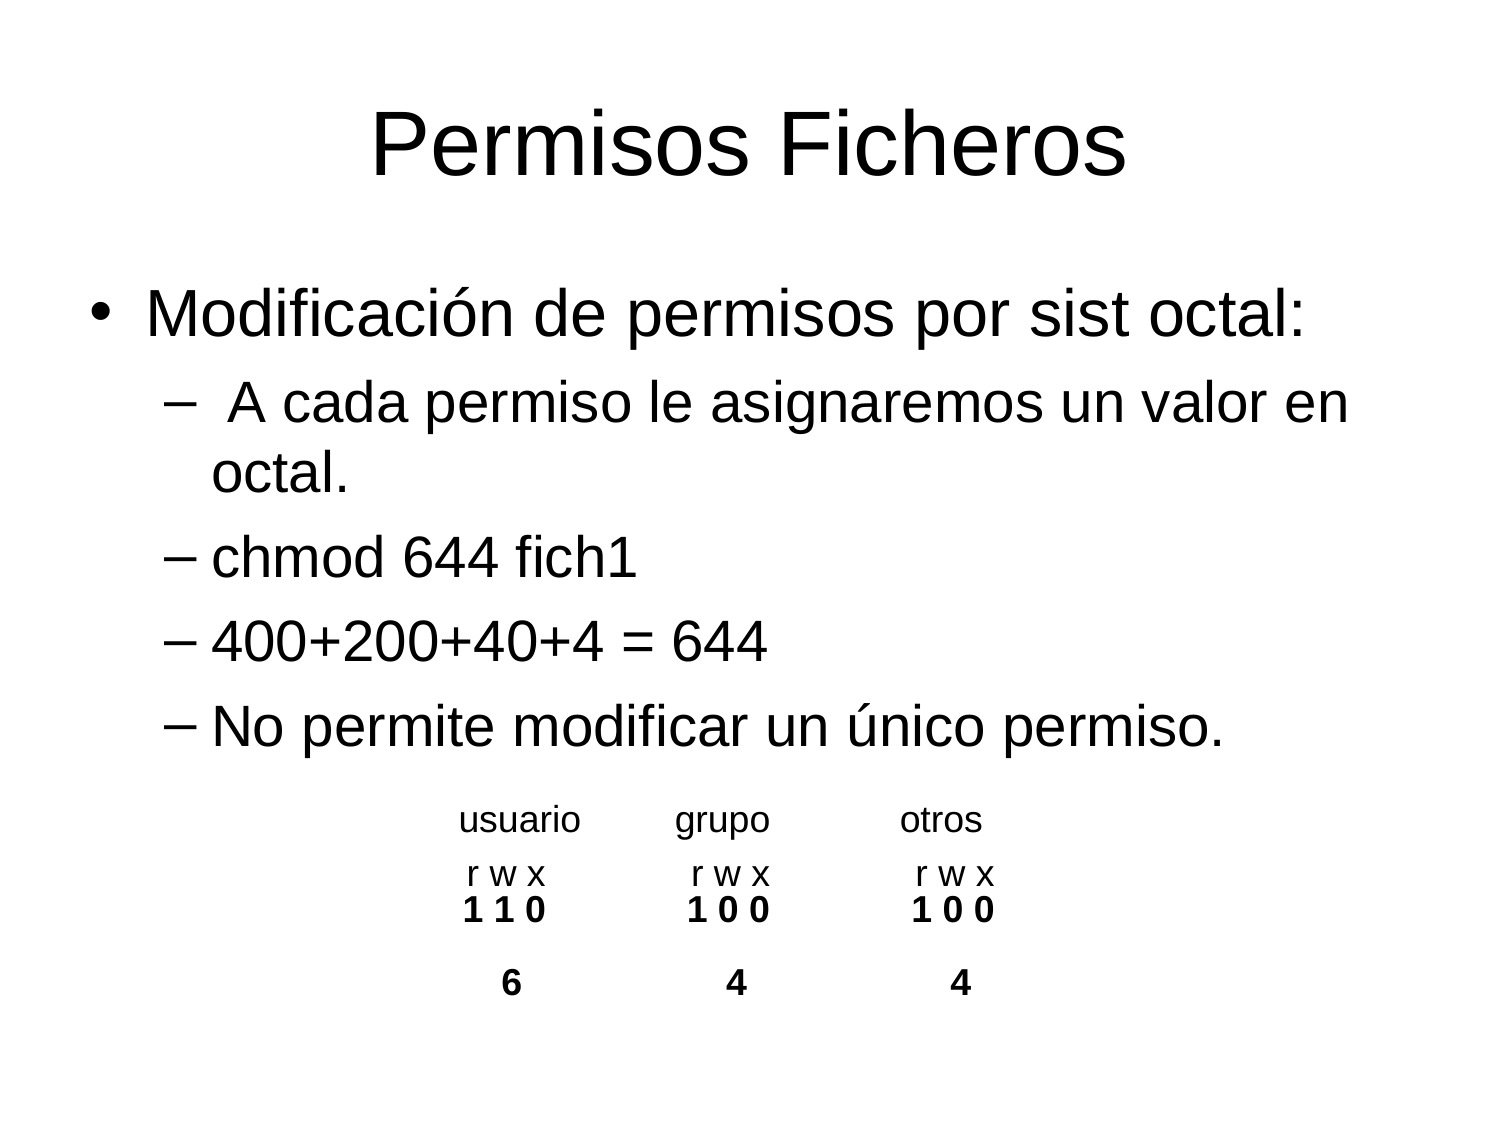

# Permisos Ficheros
Modificación de permisos por sist octal:
 A cada permiso le asignaremos un valor en octal.
chmod 644 fich1
400+200+40+4 = 644
No permite modificar un único permiso.
 usuario
grupo
otros
 r w x
 r w x
 r w x
 1 1 0
 1 0 0
 1 0 0
6
4
4